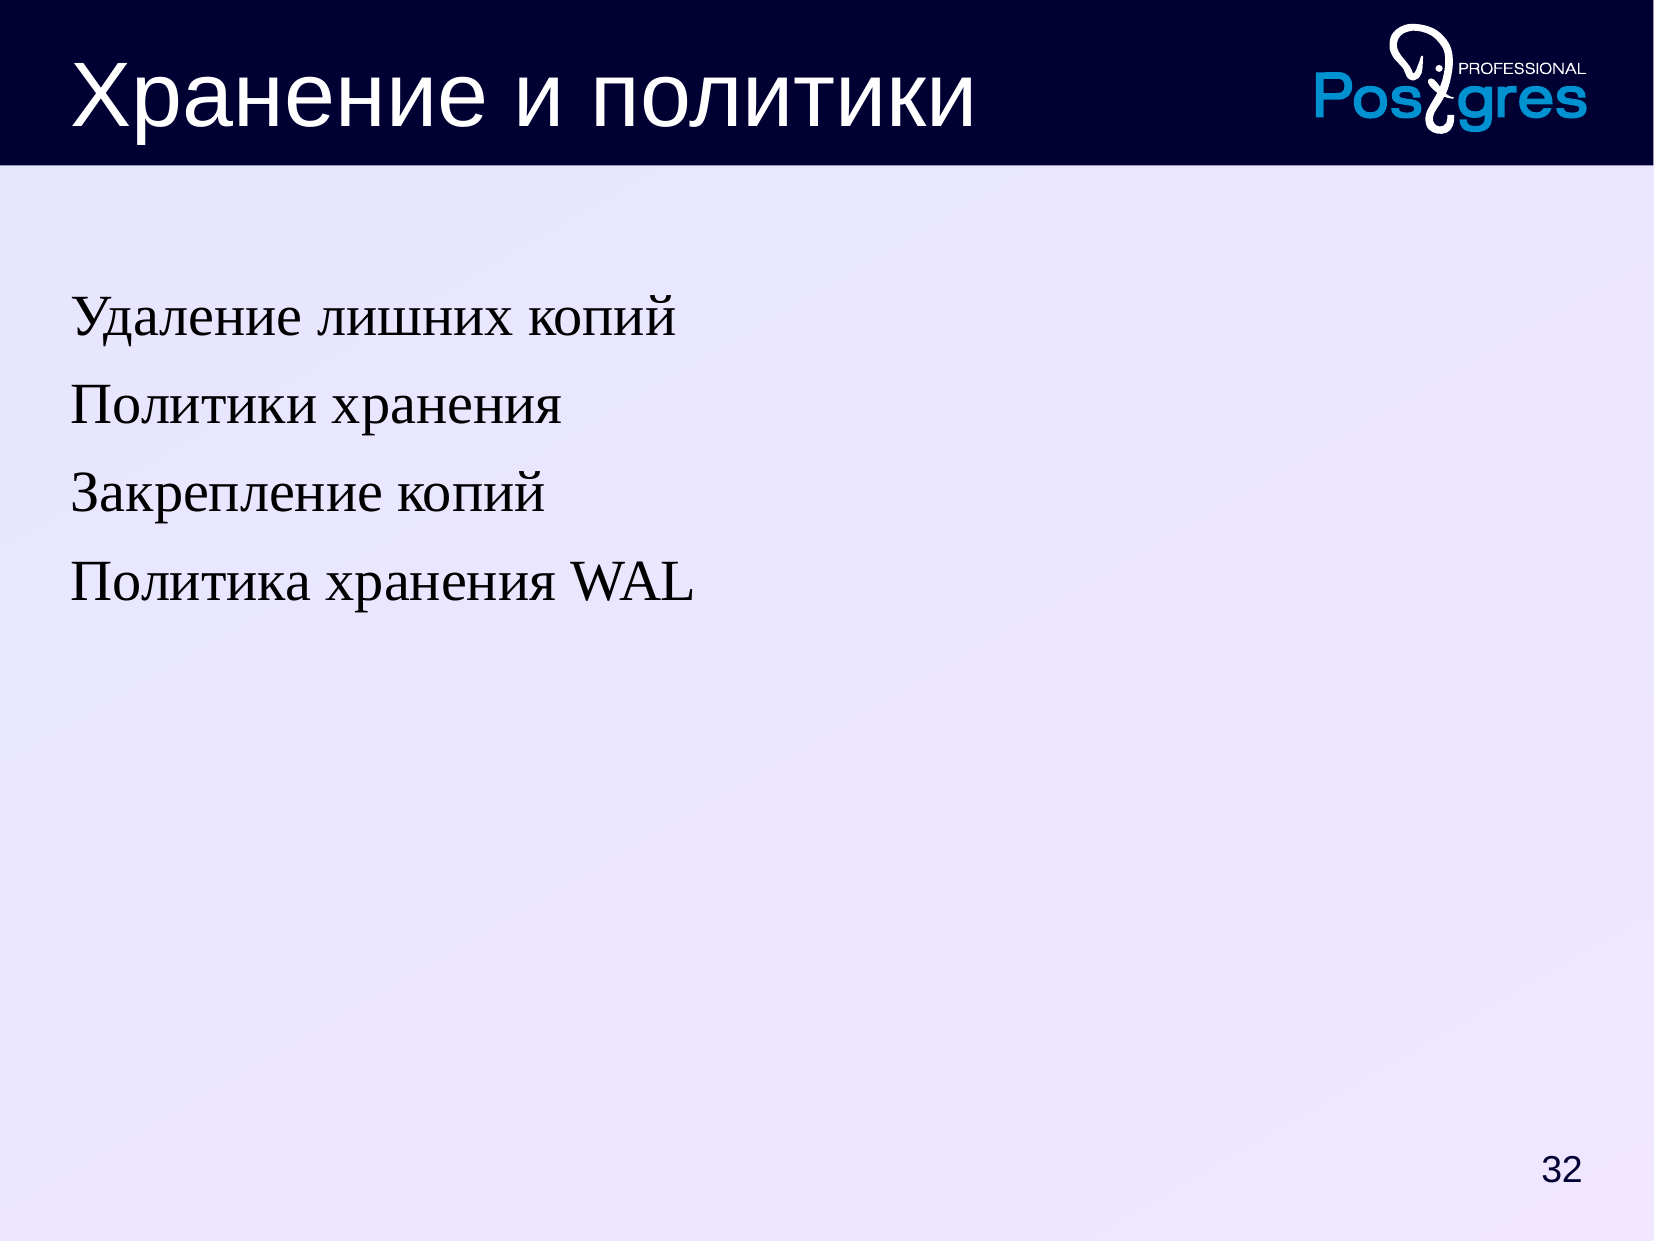

# Хранение и политики
Удаление лишних копий
Политики хранения
Закрепление копий
Политика хранения WAL